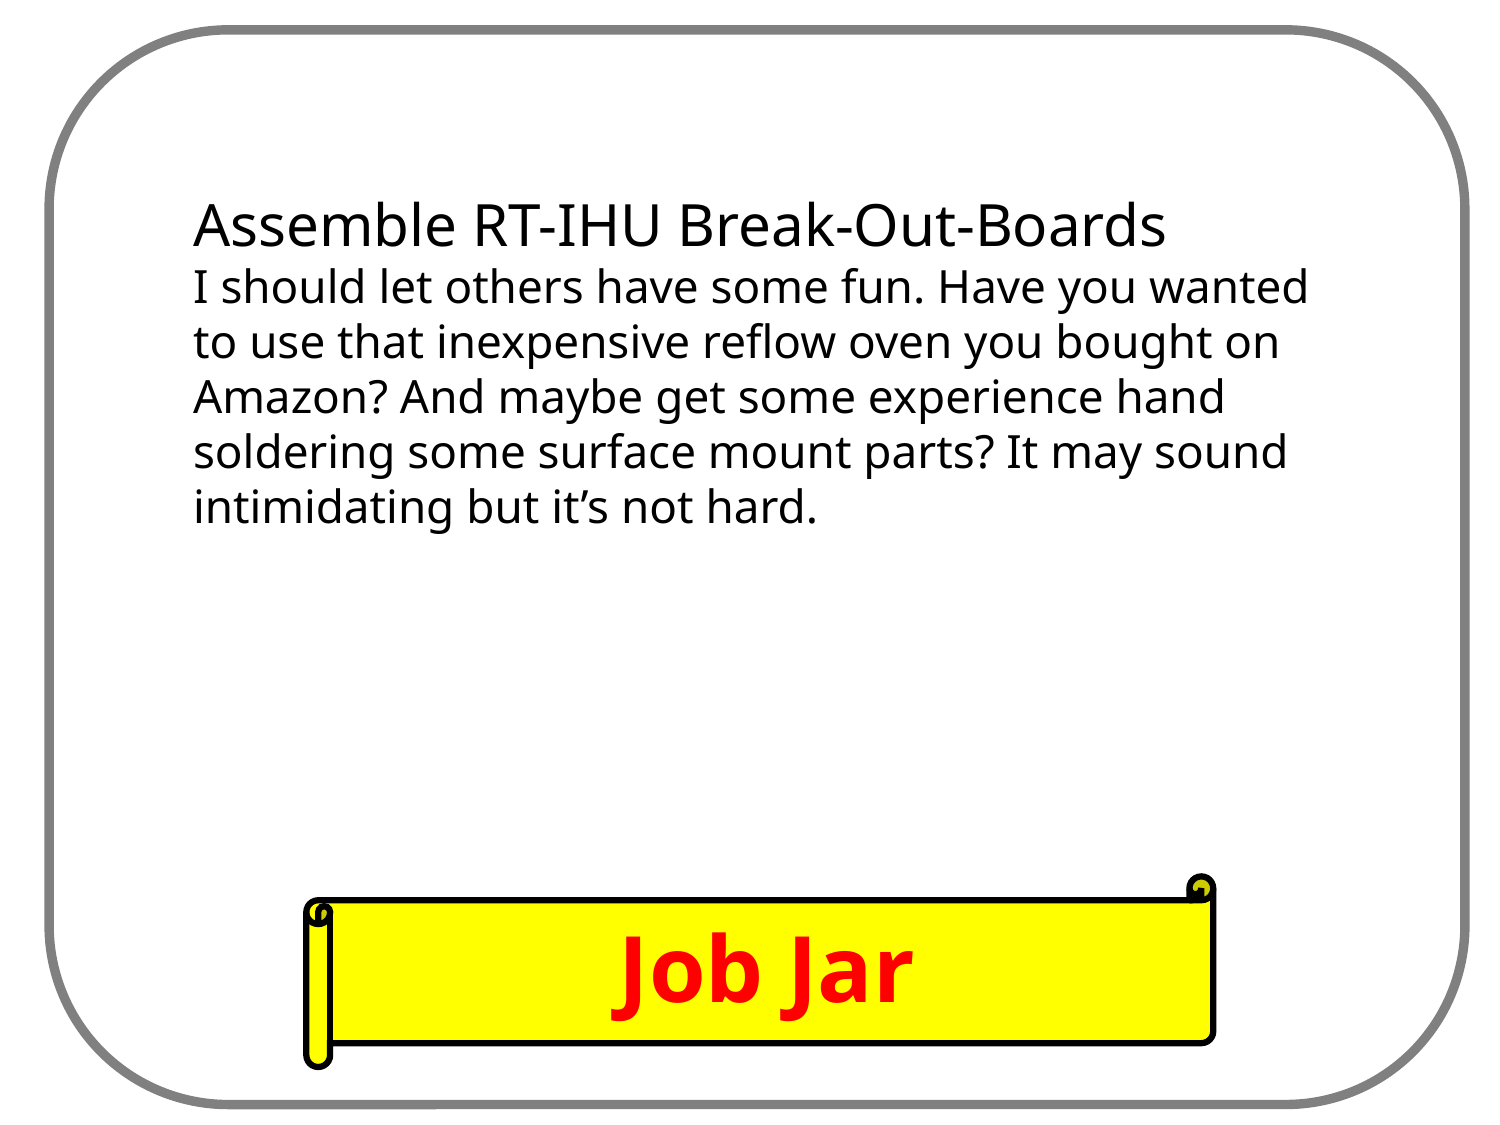

Assemble RT-IHU Break-Out-Boards
I should let others have some fun. Have you wanted to use that inexpensive reflow oven you bought on Amazon? And maybe get some experience hand soldering some surface mount parts? It may sound intimidating but it’s not hard.
Job Jar